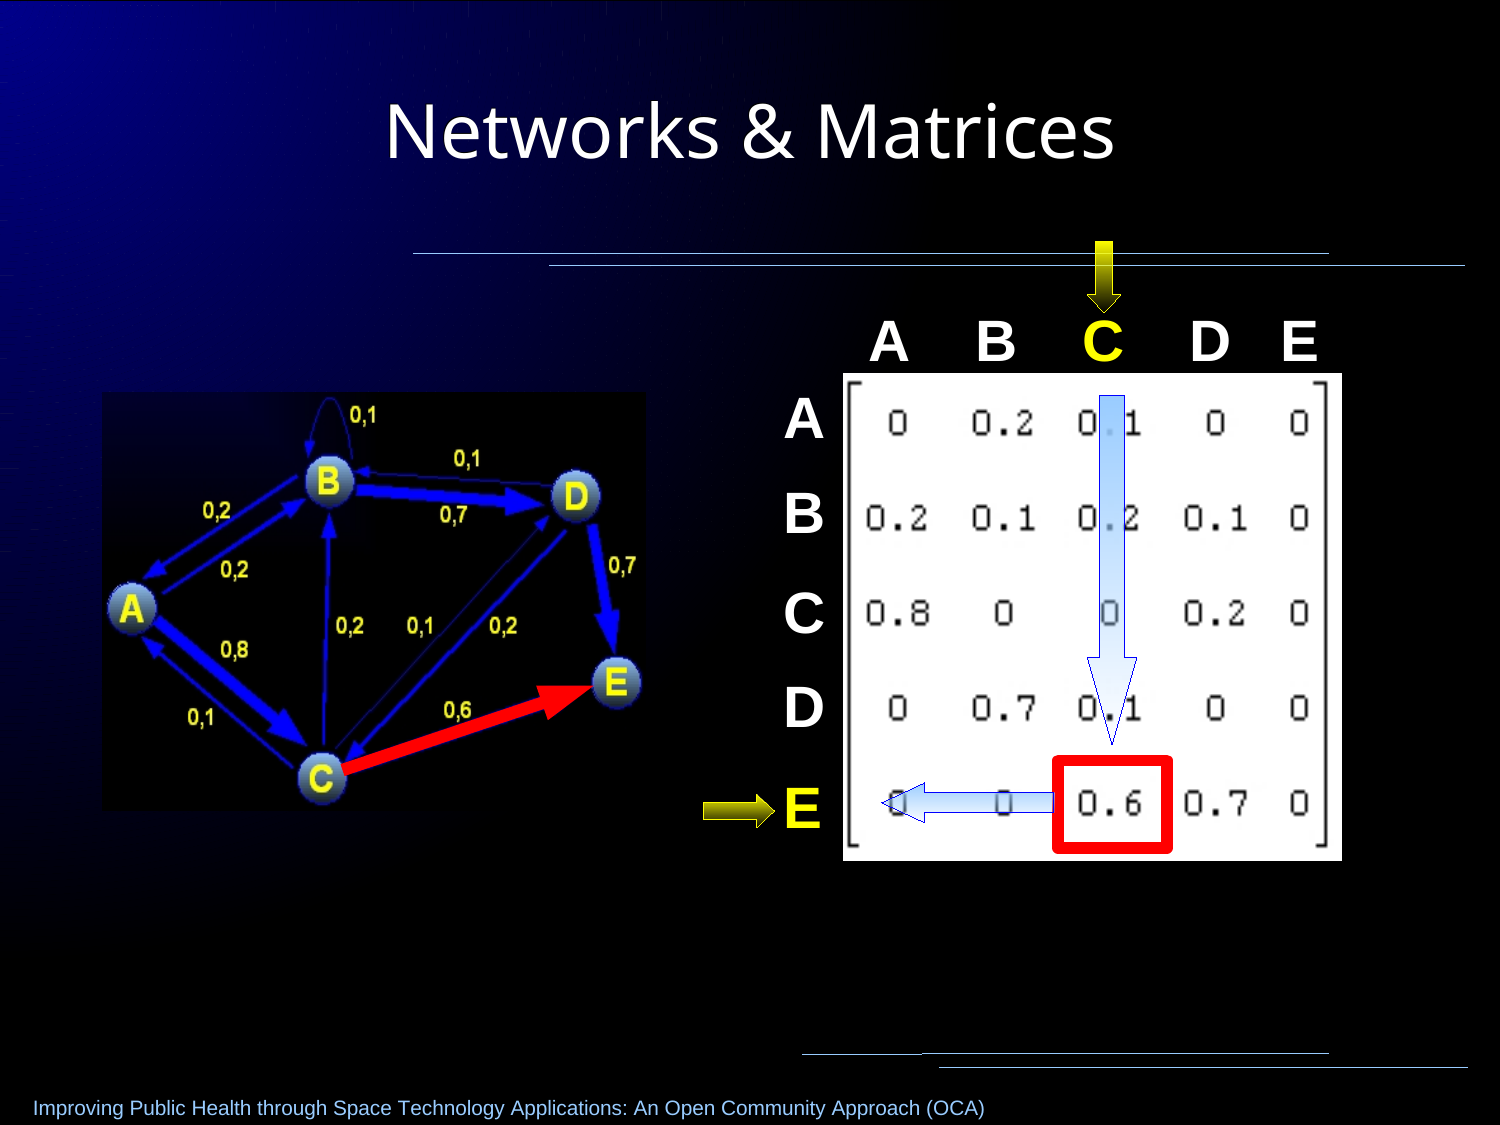

Networks & Matrices
A B C D E
A
B
C
D
E